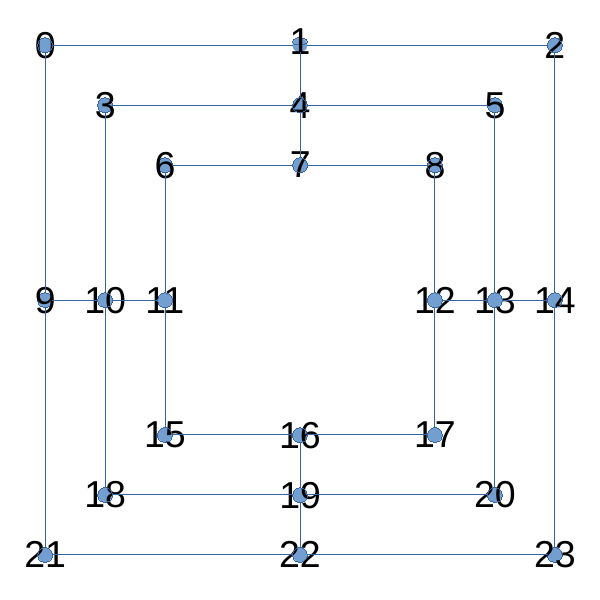

1
2
0
5
3
4
7
6
8
9
10
11
12
13
14
15
17
16
18
20
19
22
21
23